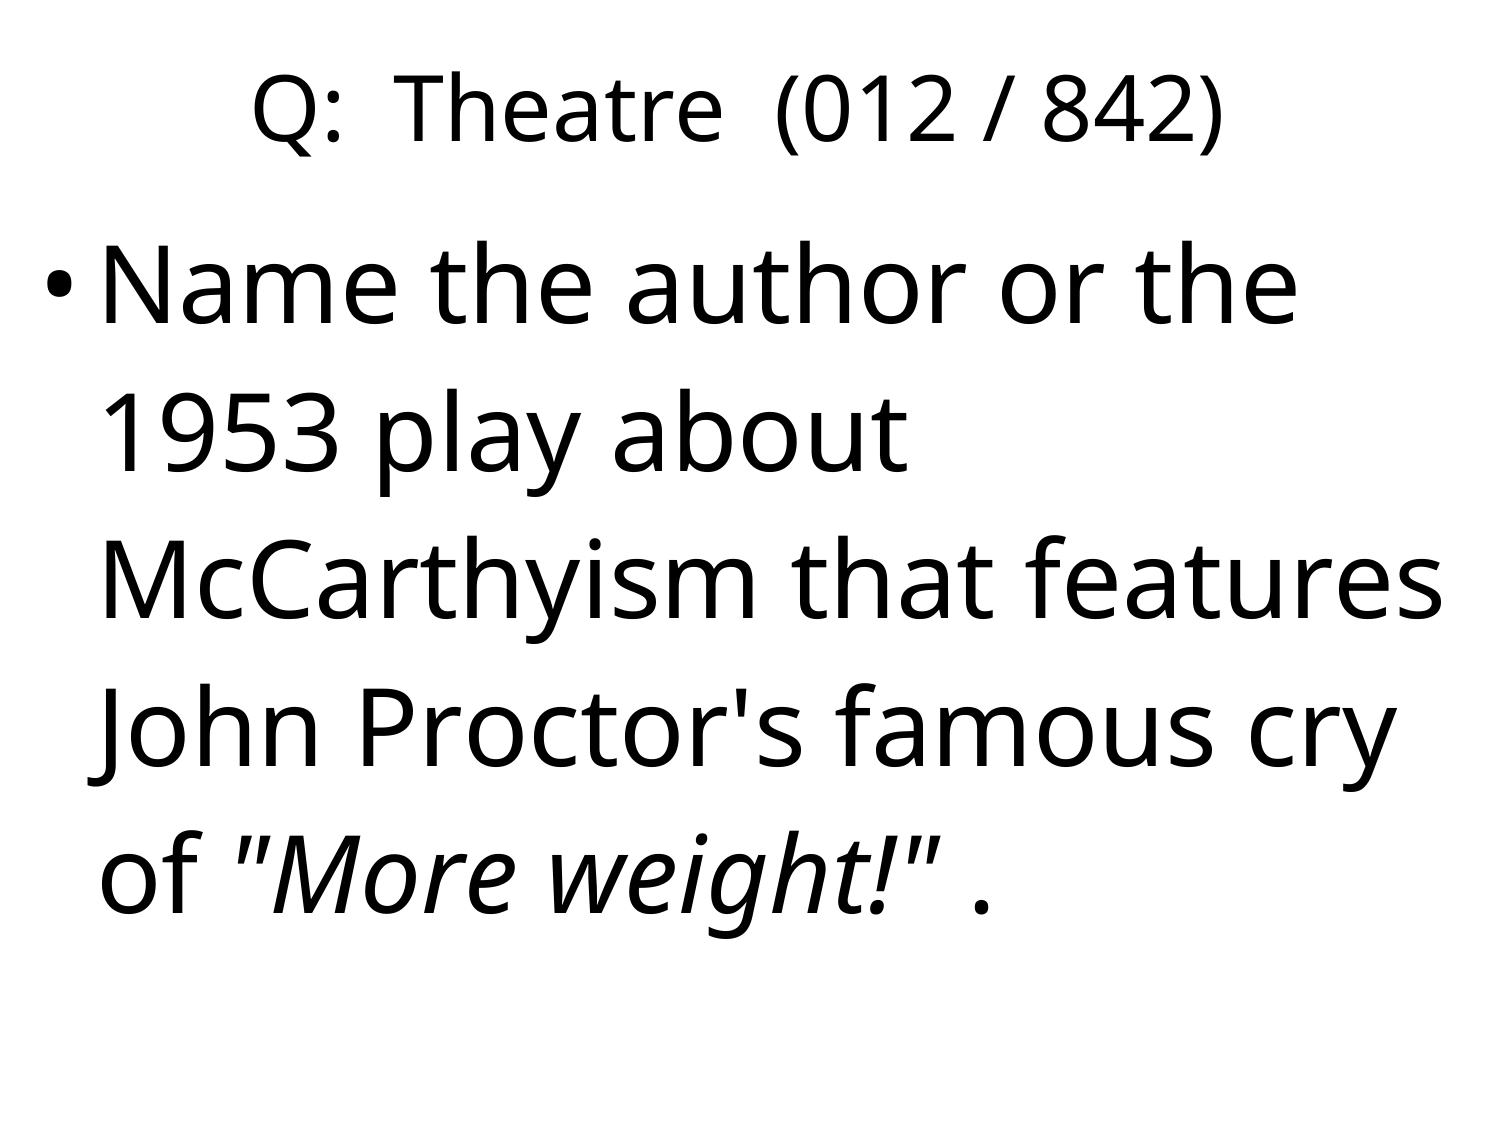

# Q: Theatre (012 / 842)
Name the author or the 1953 play about McCarthyism that features John Proctor's famous cry of "More weight!" .